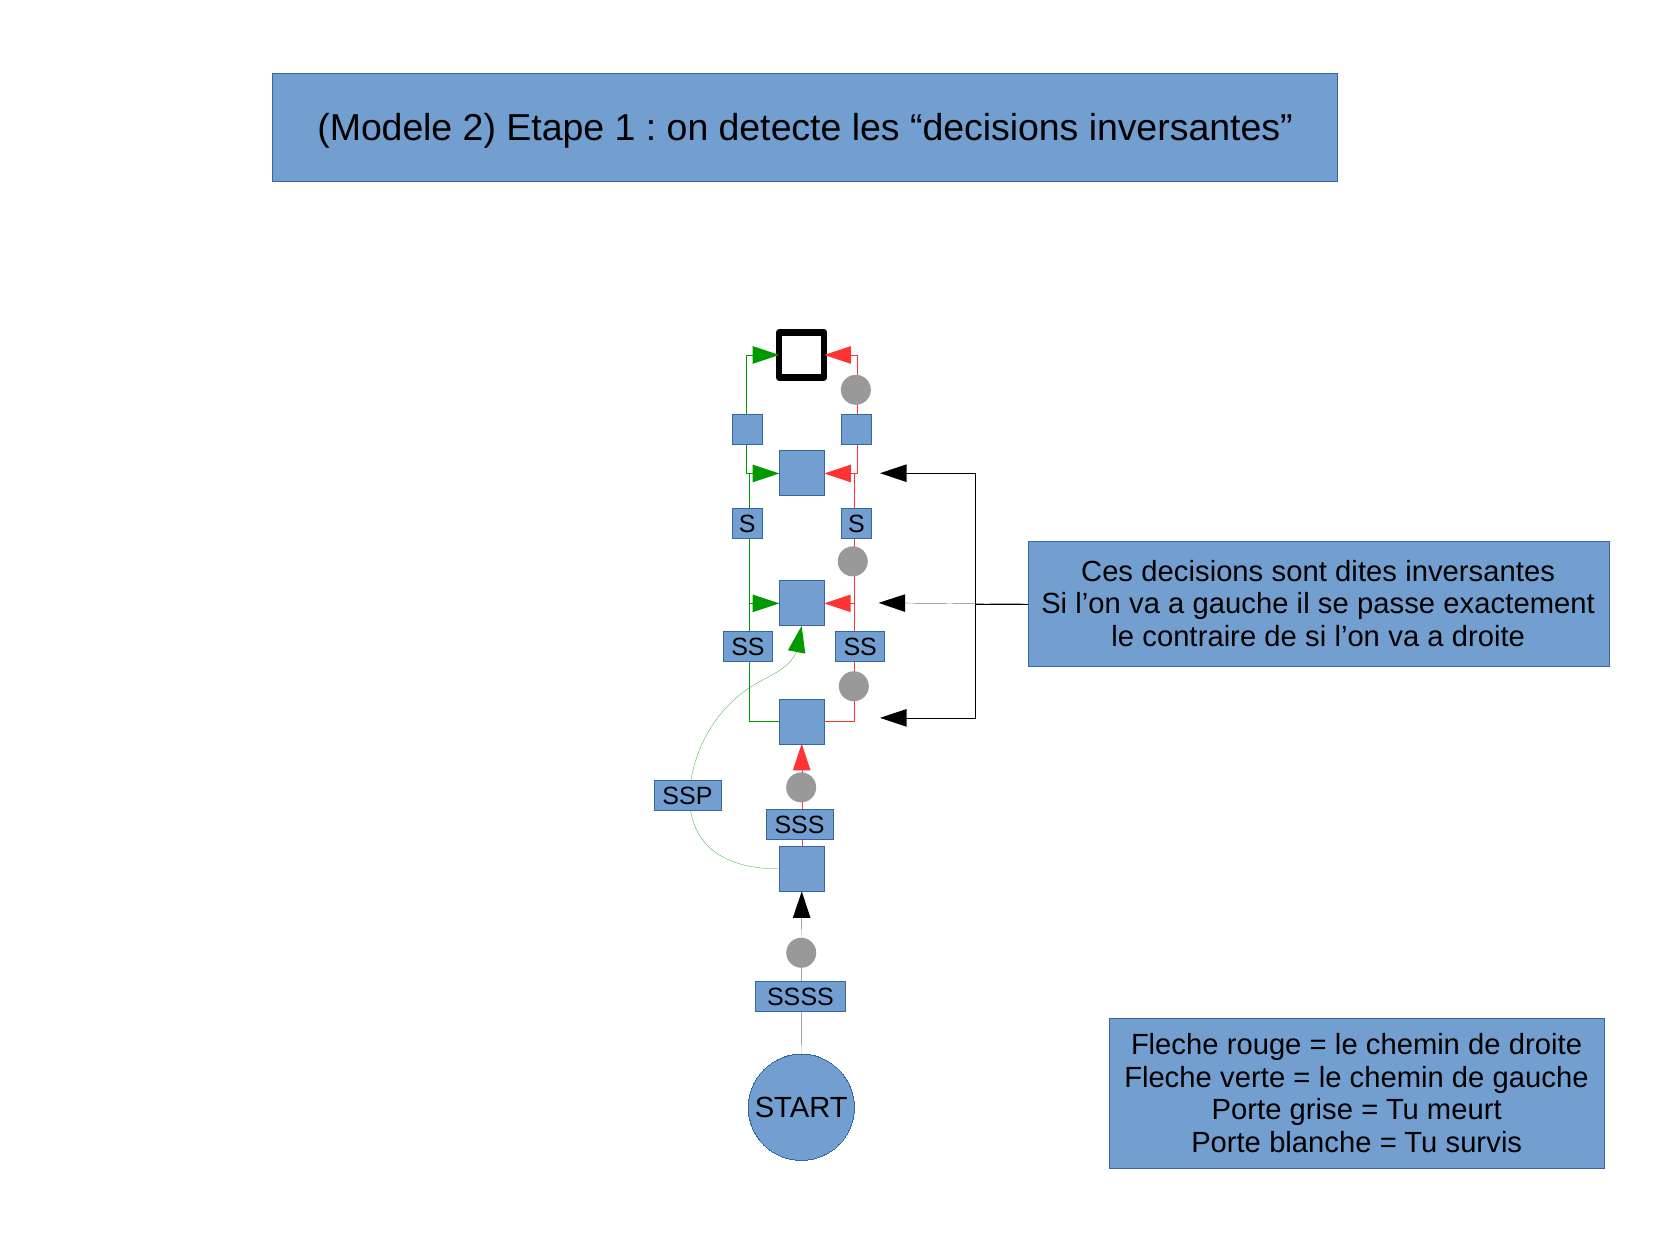

(Modele 2) Etape 1 : on detecte les “decisions inversantes”
S
S
Ces decisions sont dites inversantes
Si l’on va a gauche il se passe exactement
le contraire de si l’on va a droite
SS
SS
SSP
SSS
SSSS
Fleche rouge = le chemin de gauche
Fleche verte = le chemin de droite
Porte grise = Tu meurt
Porte blanche = Tu survis
Fleche rouge = le chemin de droite
Fleche verte = le chemin de gauche
Porte grise = Tu meurt
Porte blanche = Tu survis
START